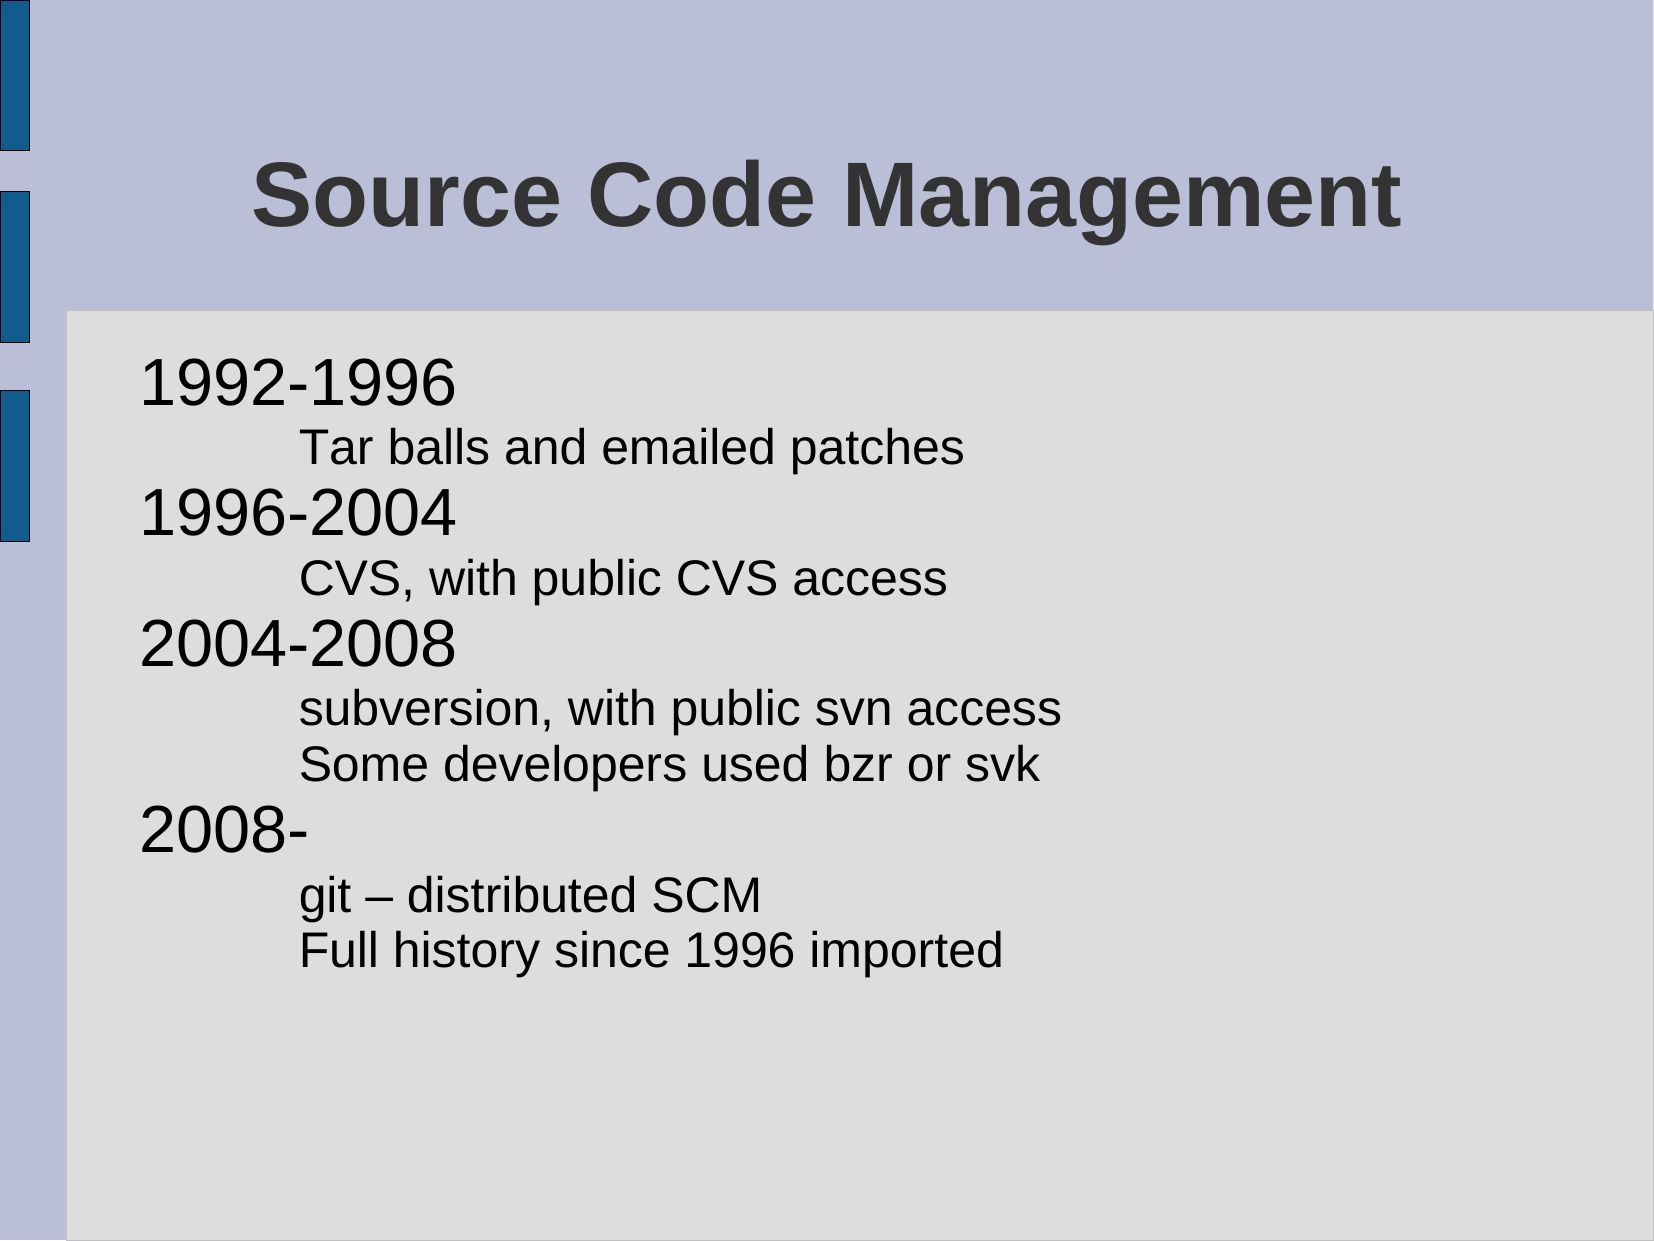

# Source Code Management
1992-1996
Tar balls and emailed patches
1996-2004
CVS, with public CVS access
2004-2008
subversion, with public svn access
Some developers used bzr or svk
2008-
git – distributed SCM
Full history since 1996 imported